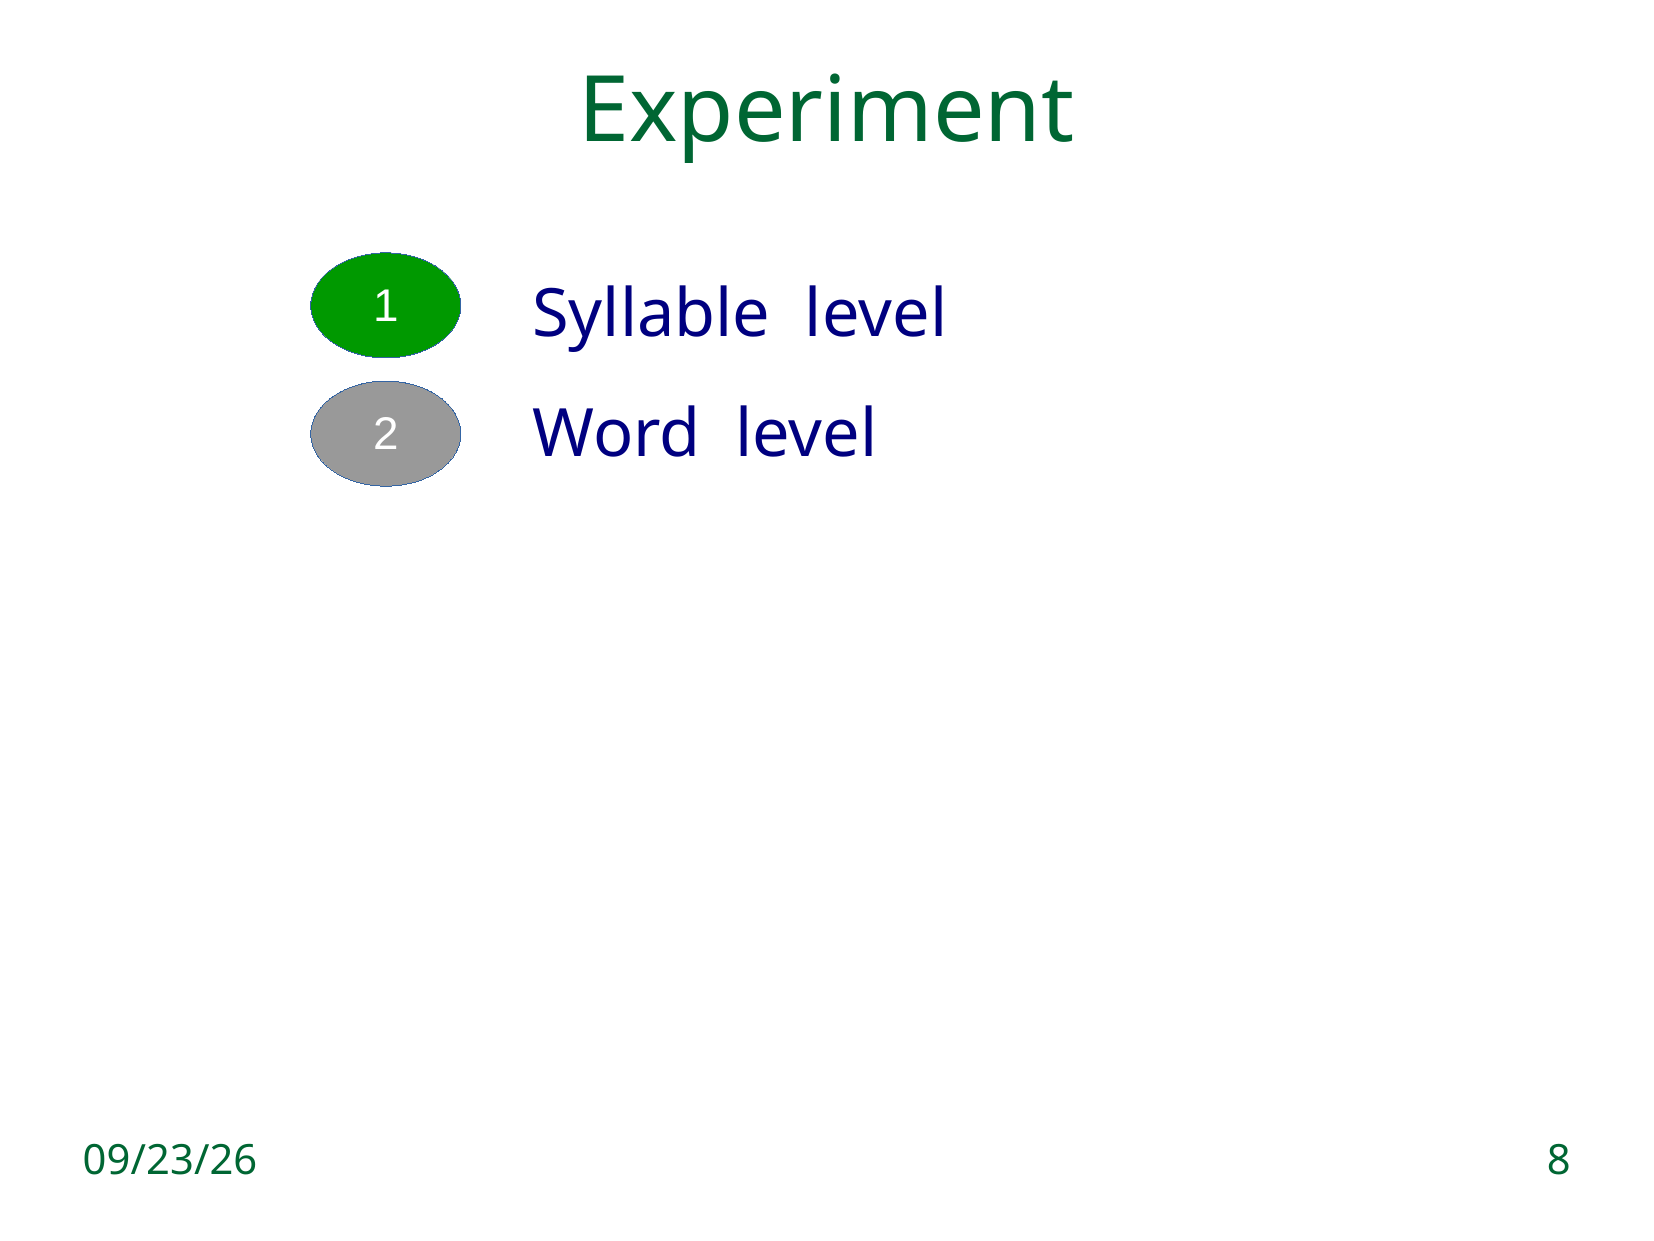

# Experiment
1
Syllable level
Word level
2
8